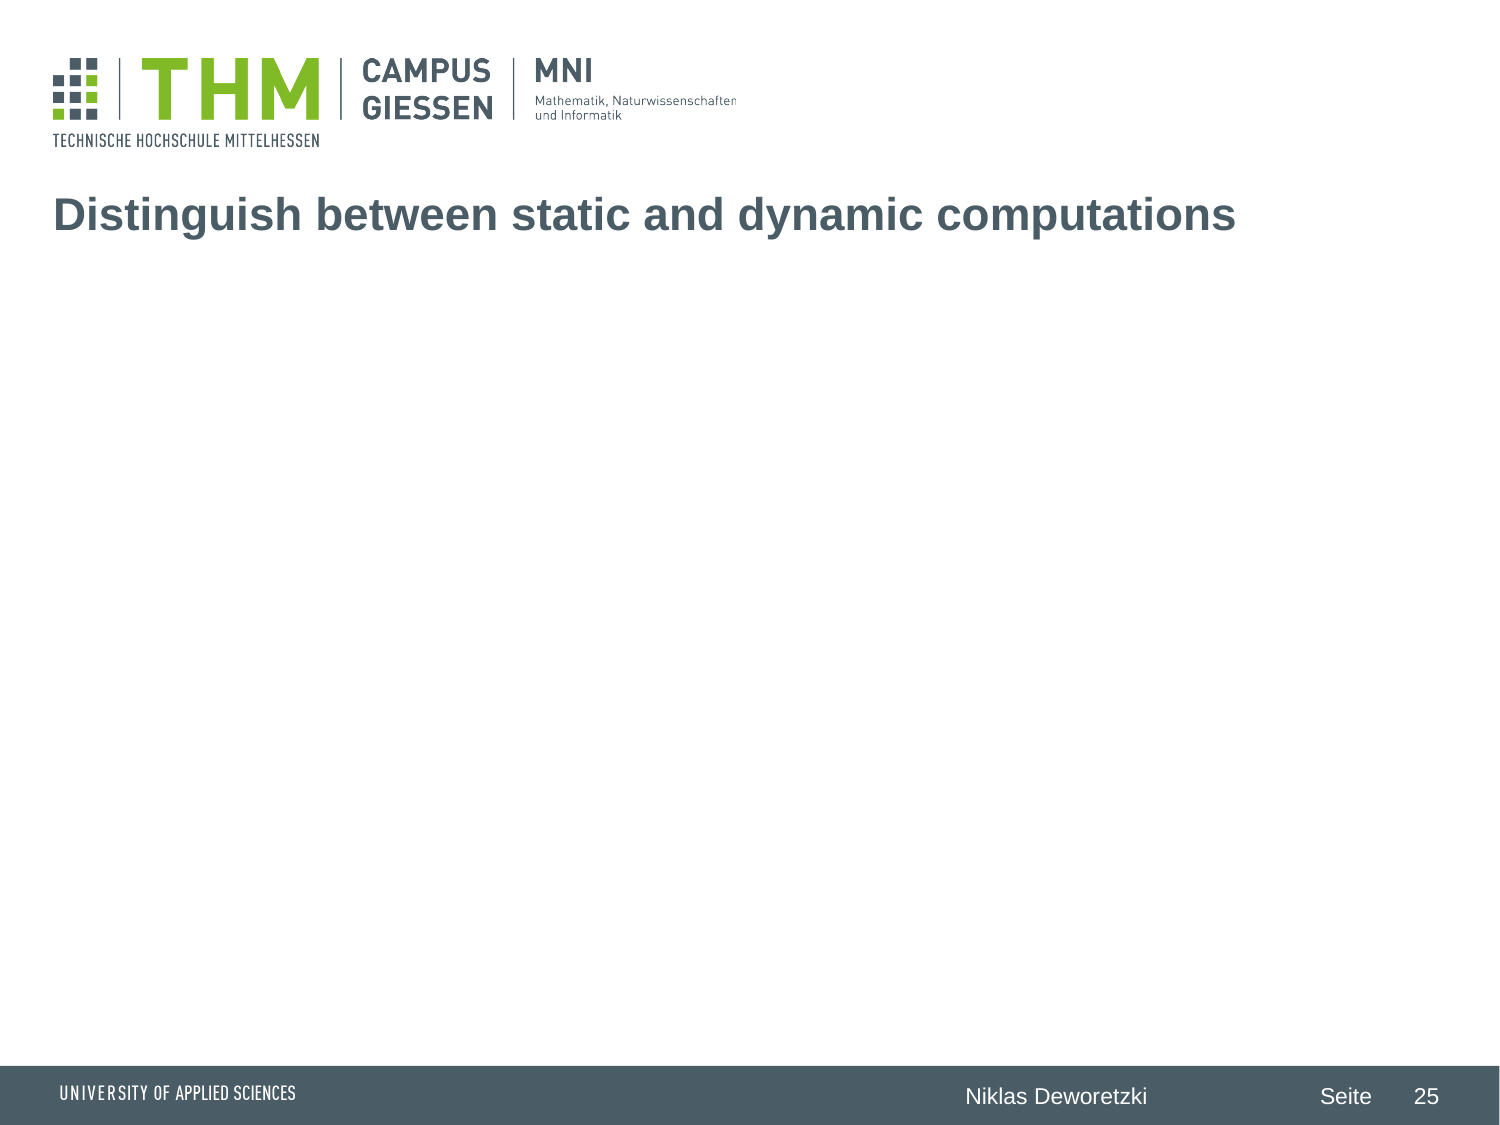

# Distinguish between static and dynamic computations